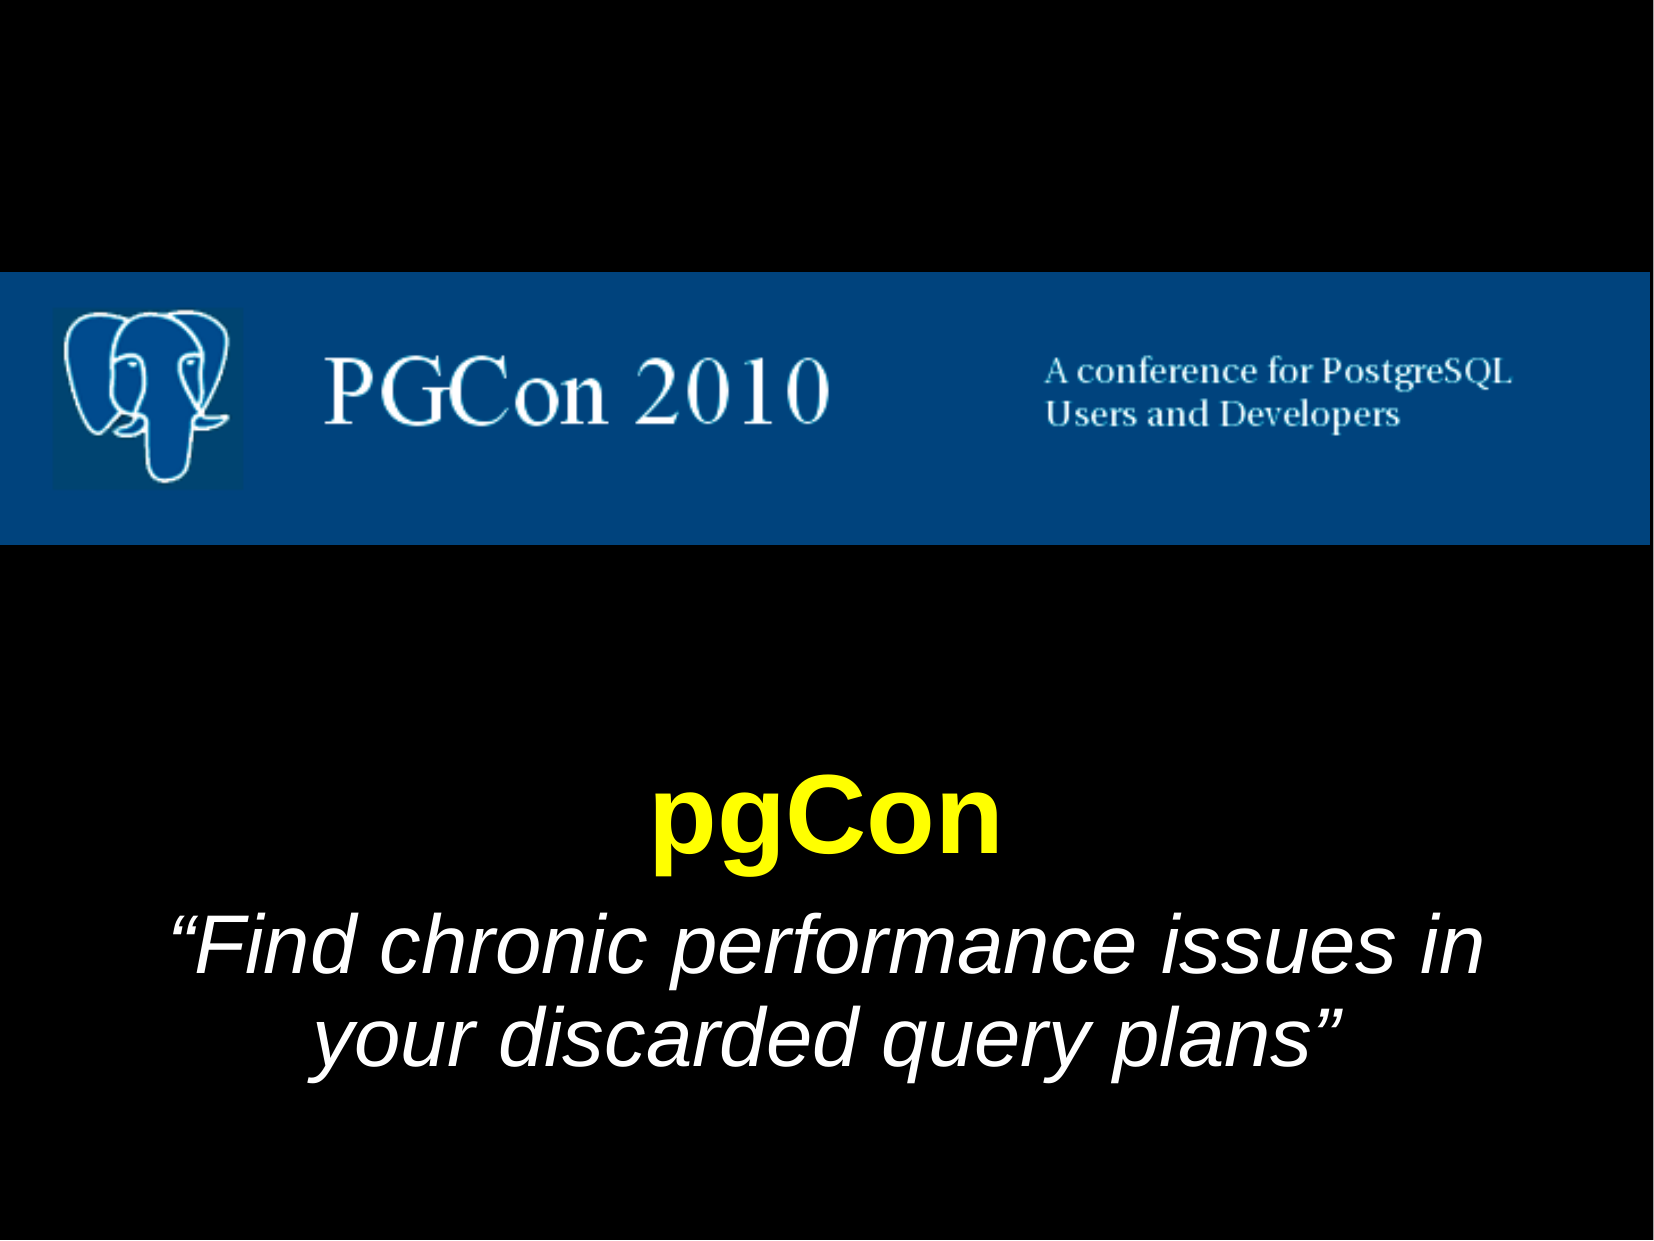

# pgCon
“Find chronic performance issues in your discarded query plans”